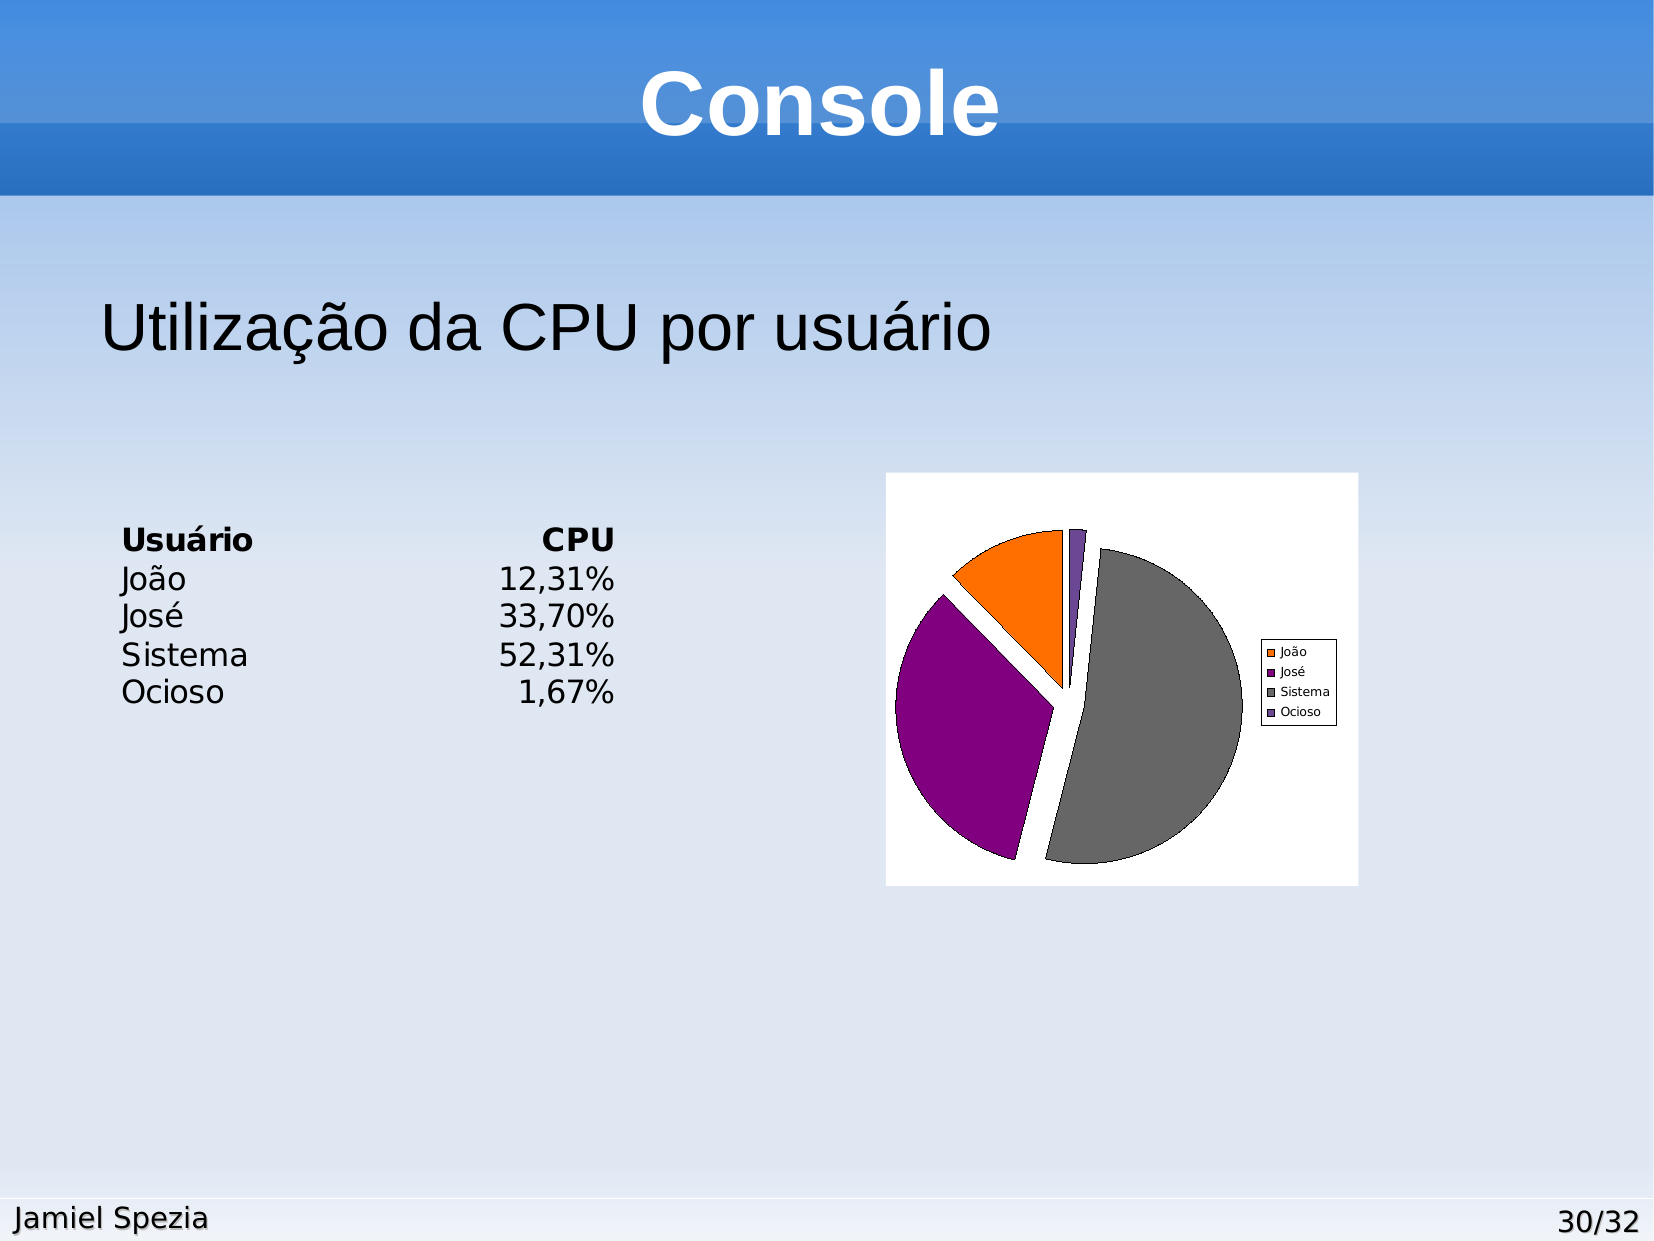

Console
# Utilização da CPU por usuário
### Chart
| Category | Coluna G |
|---|---|
| João | 0.12310374 |
| José | 0.33704861 |
| Sistema | 0.52314916 |
| Ocioso | 0.0166984899999999 |